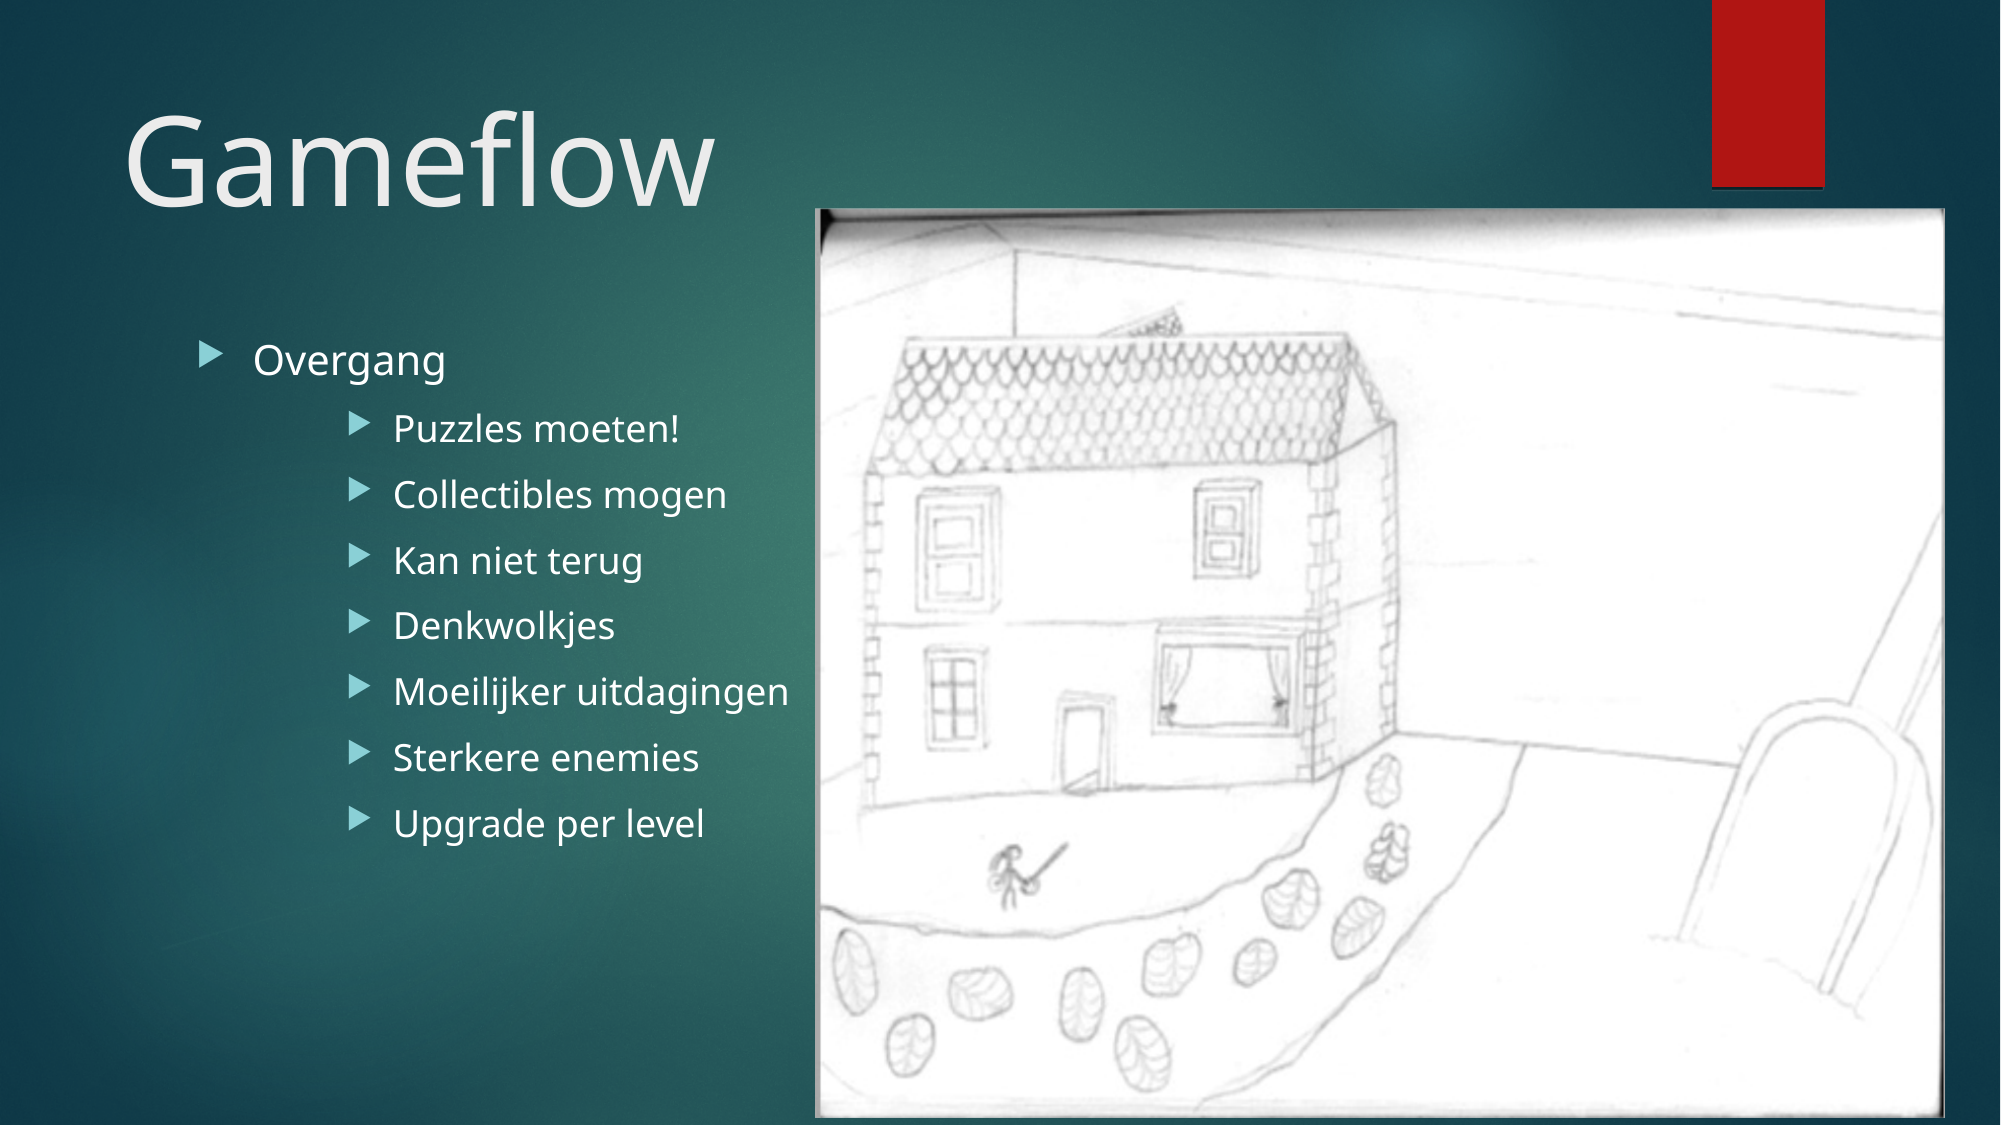

# Gameflow
Overgang
Puzzles moeten!
Collectibles mogen
Kan niet terug
Denkwolkjes
Moeilijker uitdagingen
Sterkere enemies
Upgrade per level